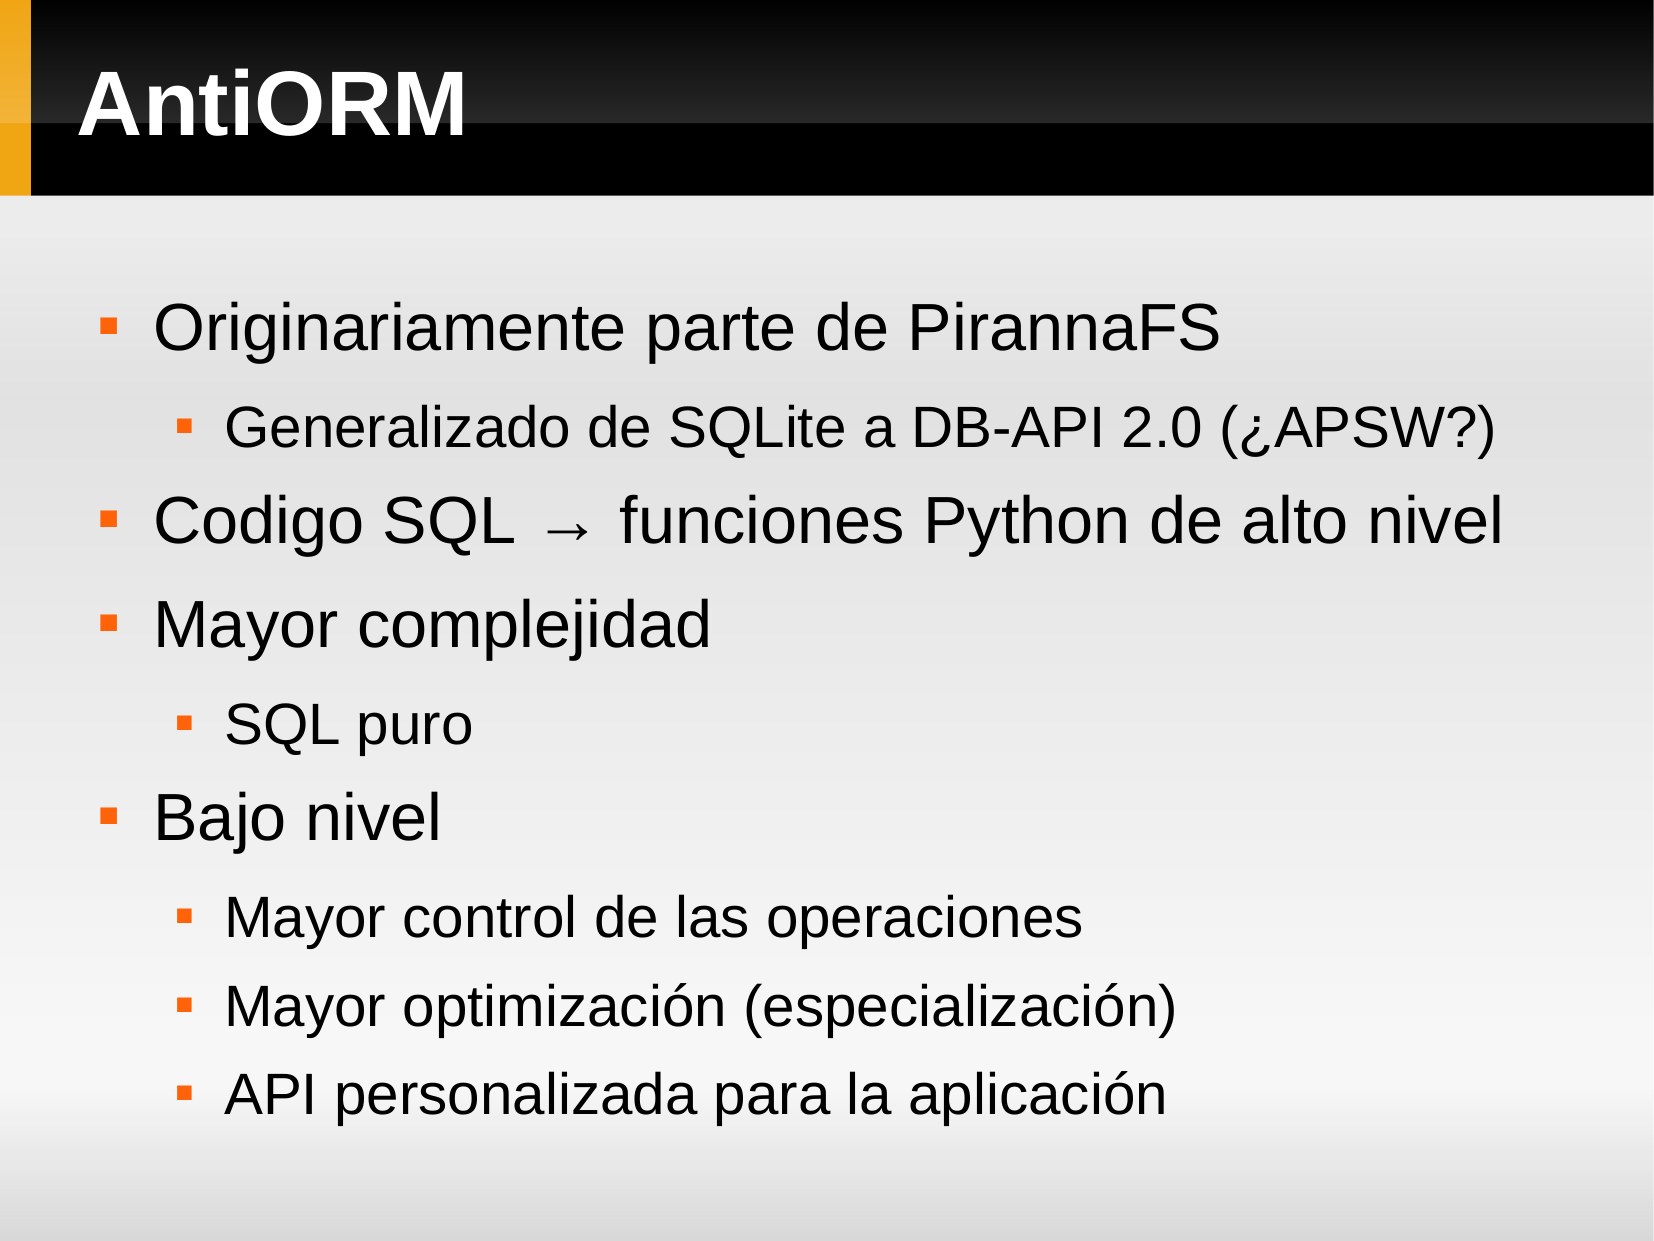

# AntiORM
Originariamente parte de PirannaFS
Generalizado de SQLite a DB-API 2.0 (¿APSW?)
Codigo SQL → funciones Python de alto nivel
Mayor complejidad
SQL puro
Bajo nivel
Mayor control de las operaciones
Mayor optimización (especialización)
API personalizada para la aplicación